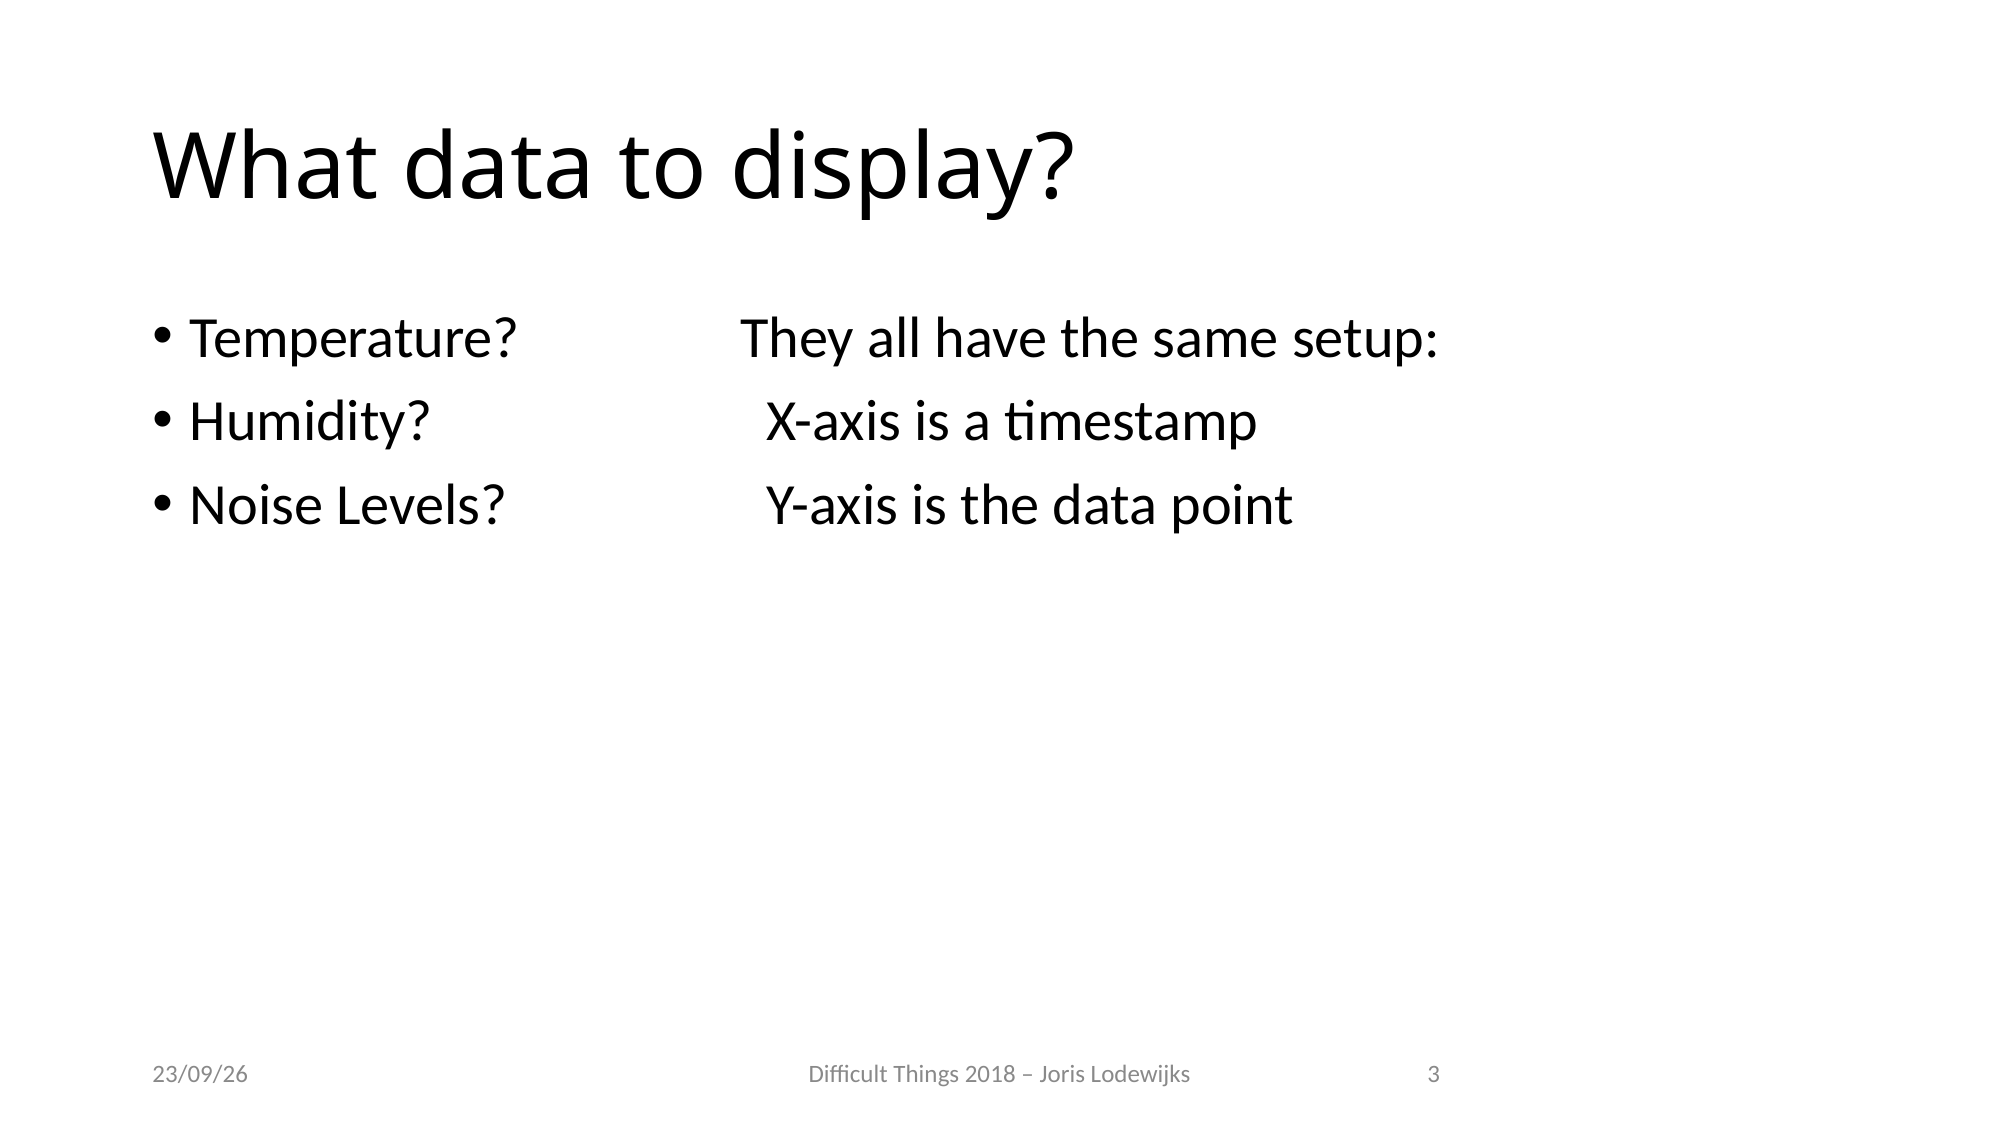

# What data to display?
Temperature?
Humidity?
Noise Levels?
They all have the same setup:
 X-axis is a timestamp
 Y-axis is the data point
Difficult Things 2018 – Joris Lodewijks
3